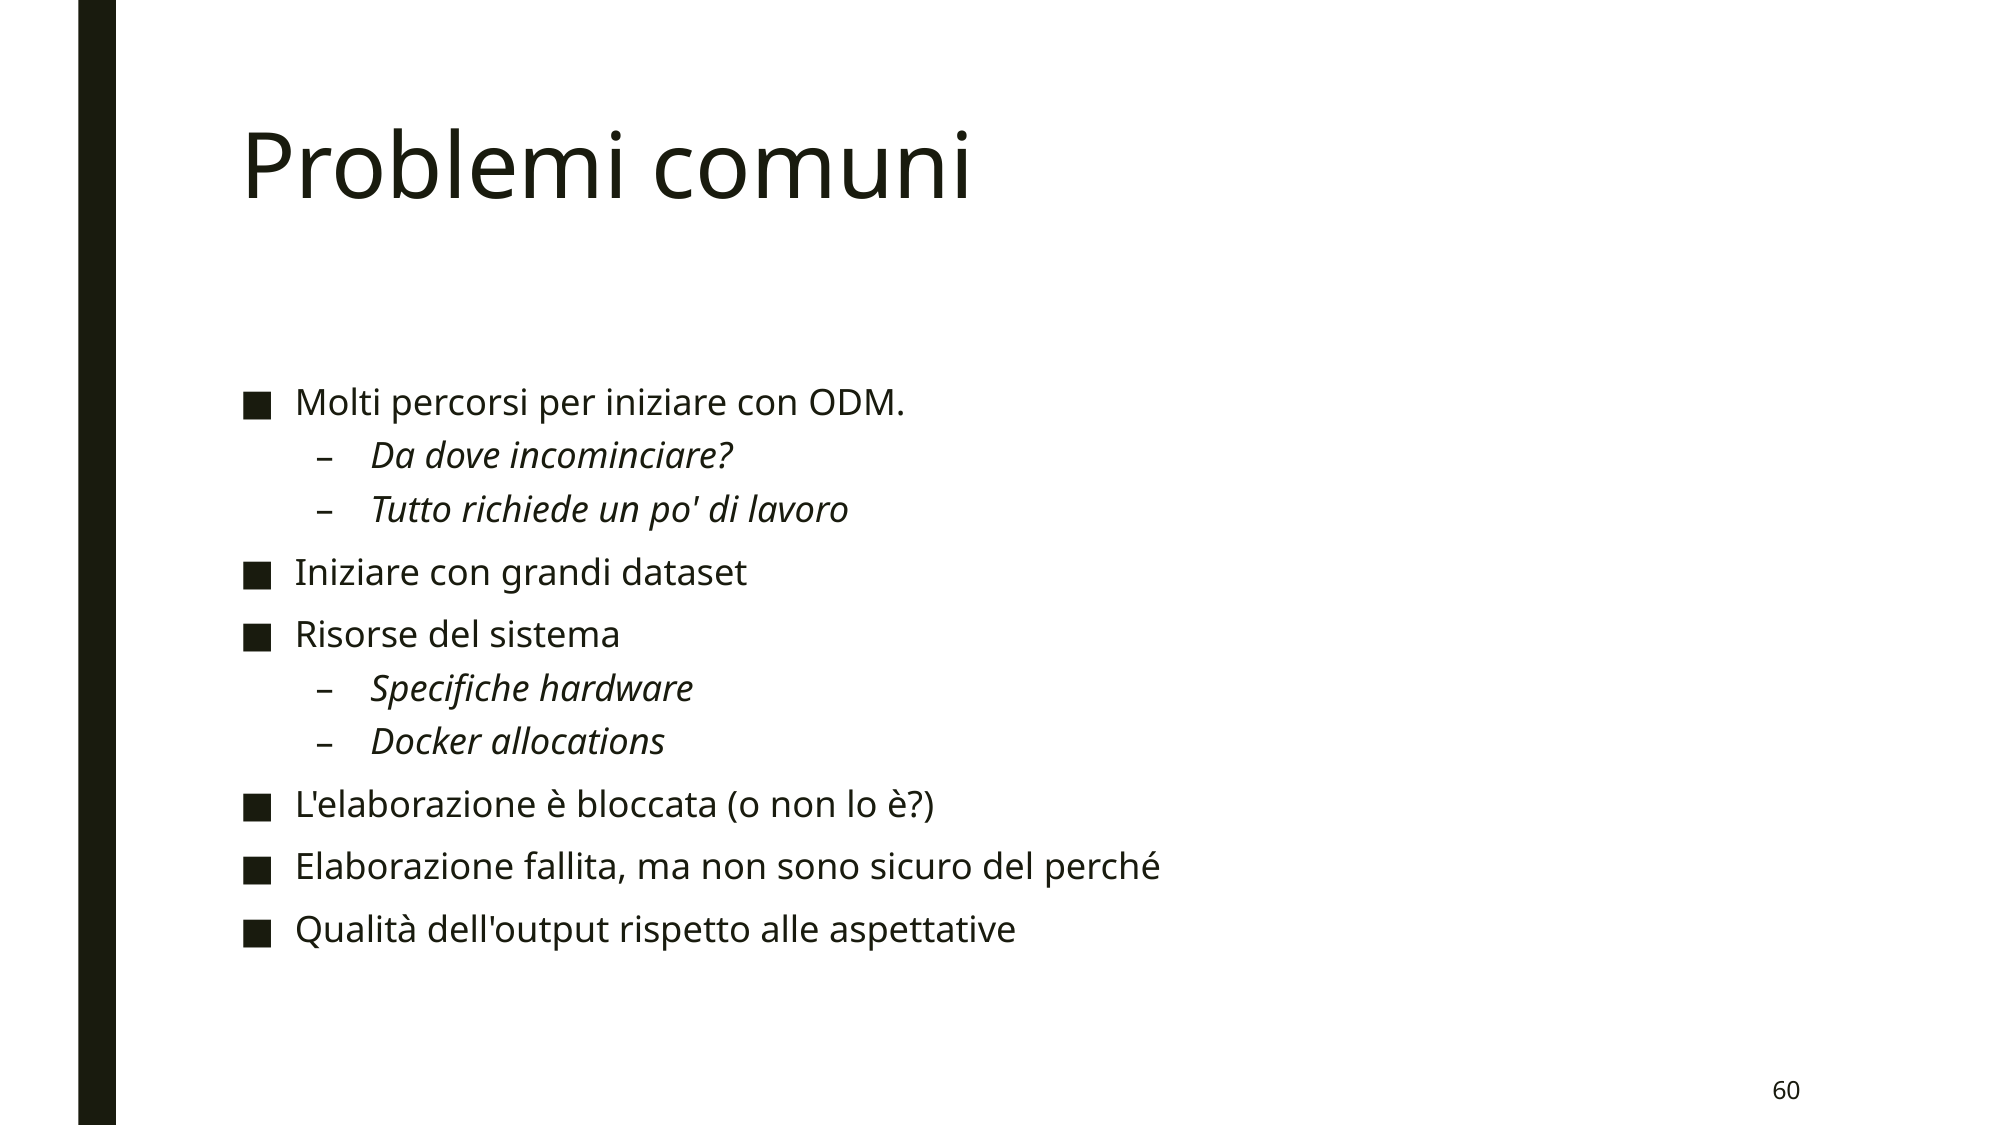

# Problemi comuni
Molti percorsi per iniziare con ODM.
Da dove incominciare?
Tutto richiede un po' di lavoro
Iniziare con grandi dataset
Risorse del sistema
Specifiche hardware
Docker allocations
L'elaborazione è bloccata (o non lo è?)
Elaborazione fallita, ma non sono sicuro del perché
Qualità dell'output rispetto alle aspettative